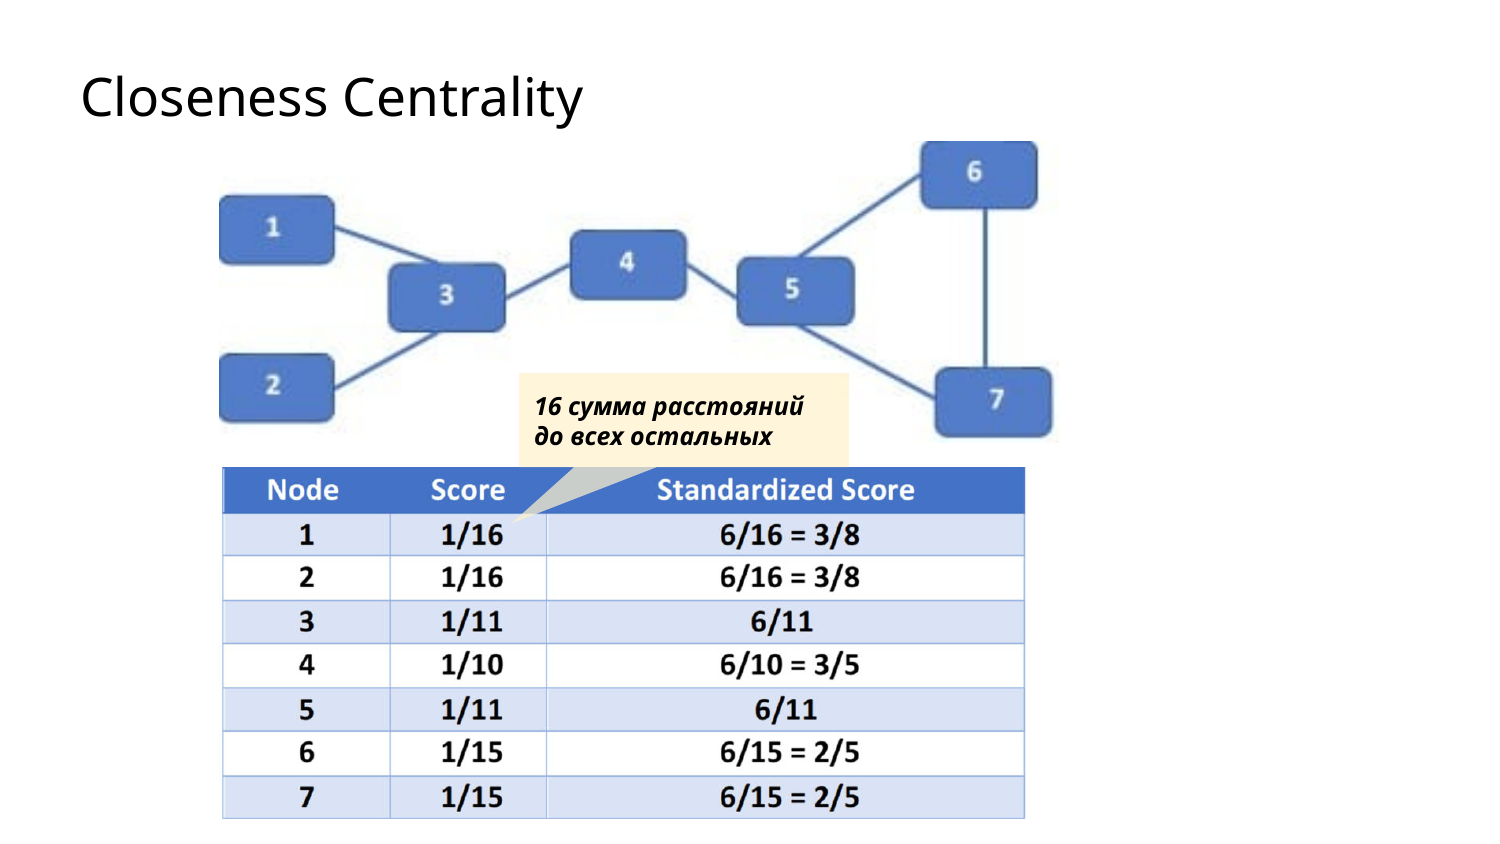

# Closeness Centrality
16 сумма расстояний до всех остальных